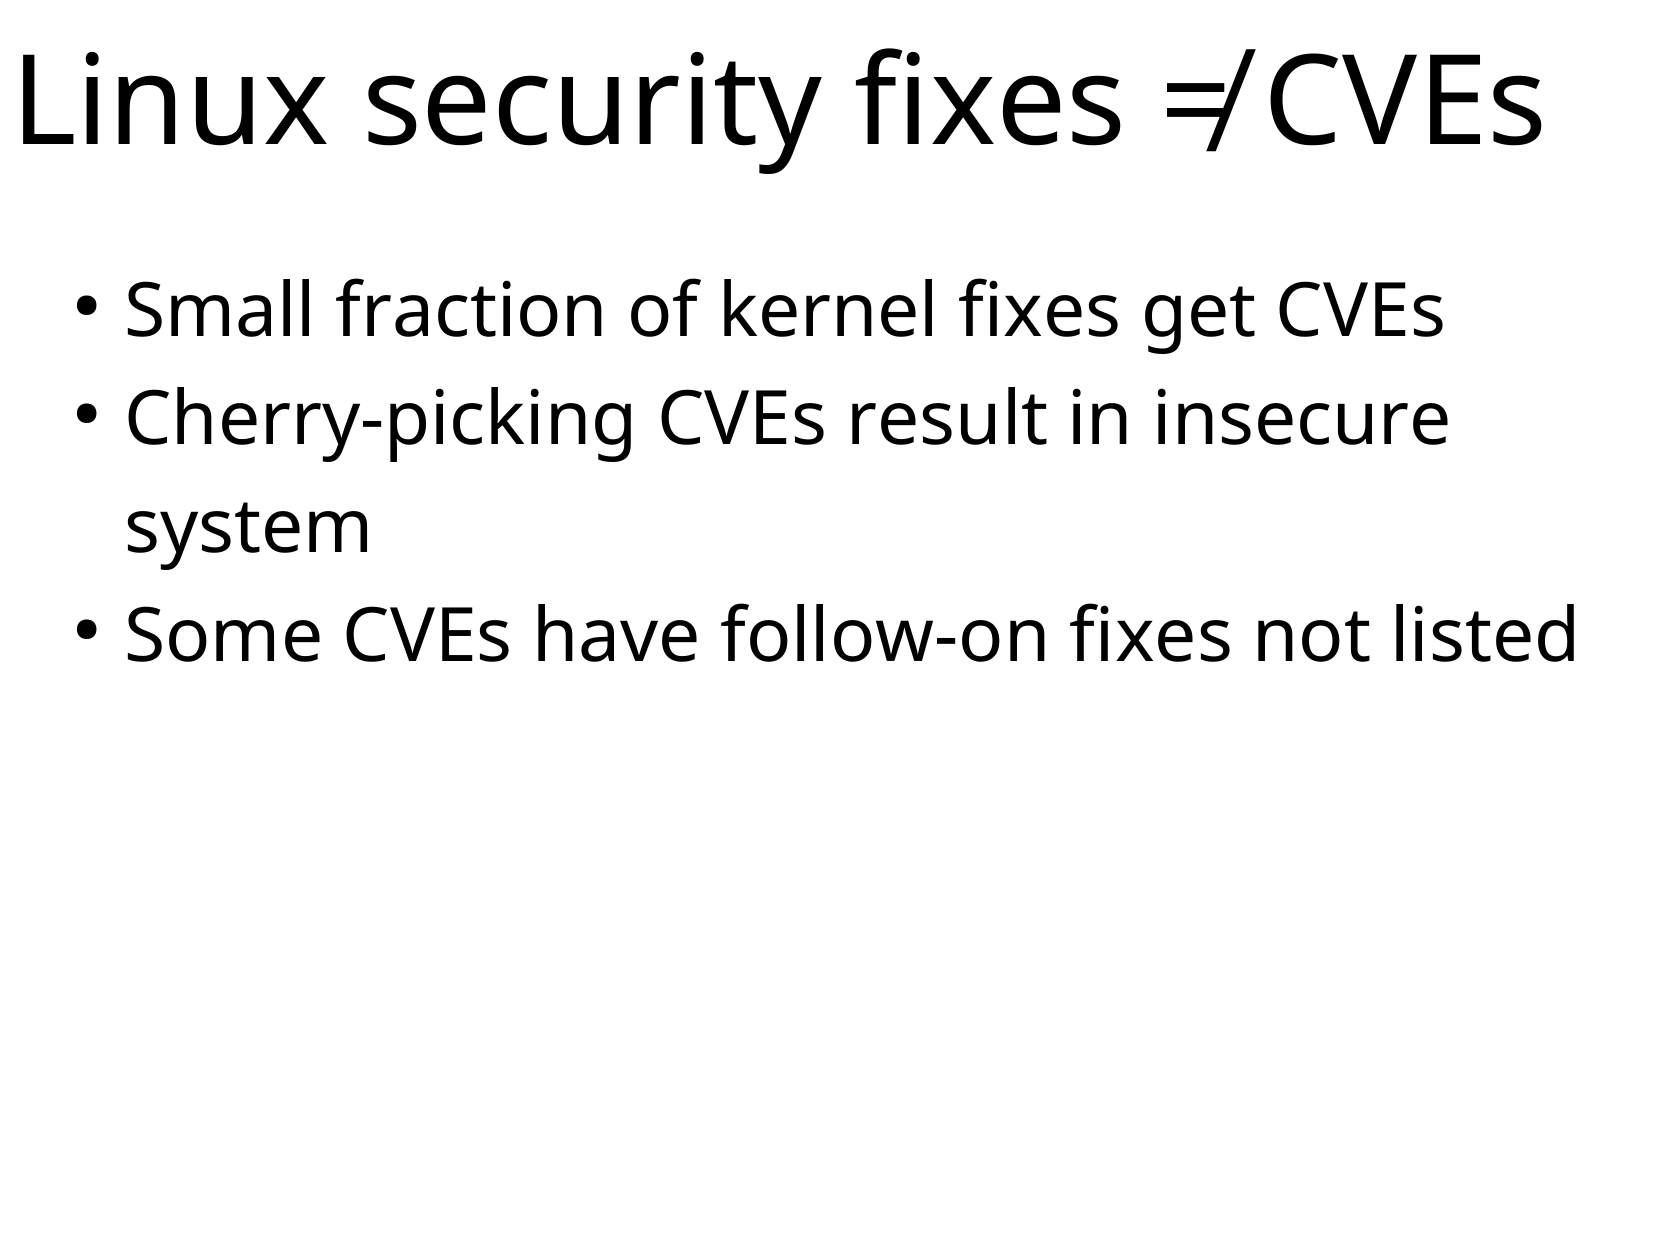

Linux security fixes ≠ CVEs
Small fraction of kernel fixes get CVEs
Cherry-picking CVEs result in insecure
system
Some CVEs have follow-on fixes not listed